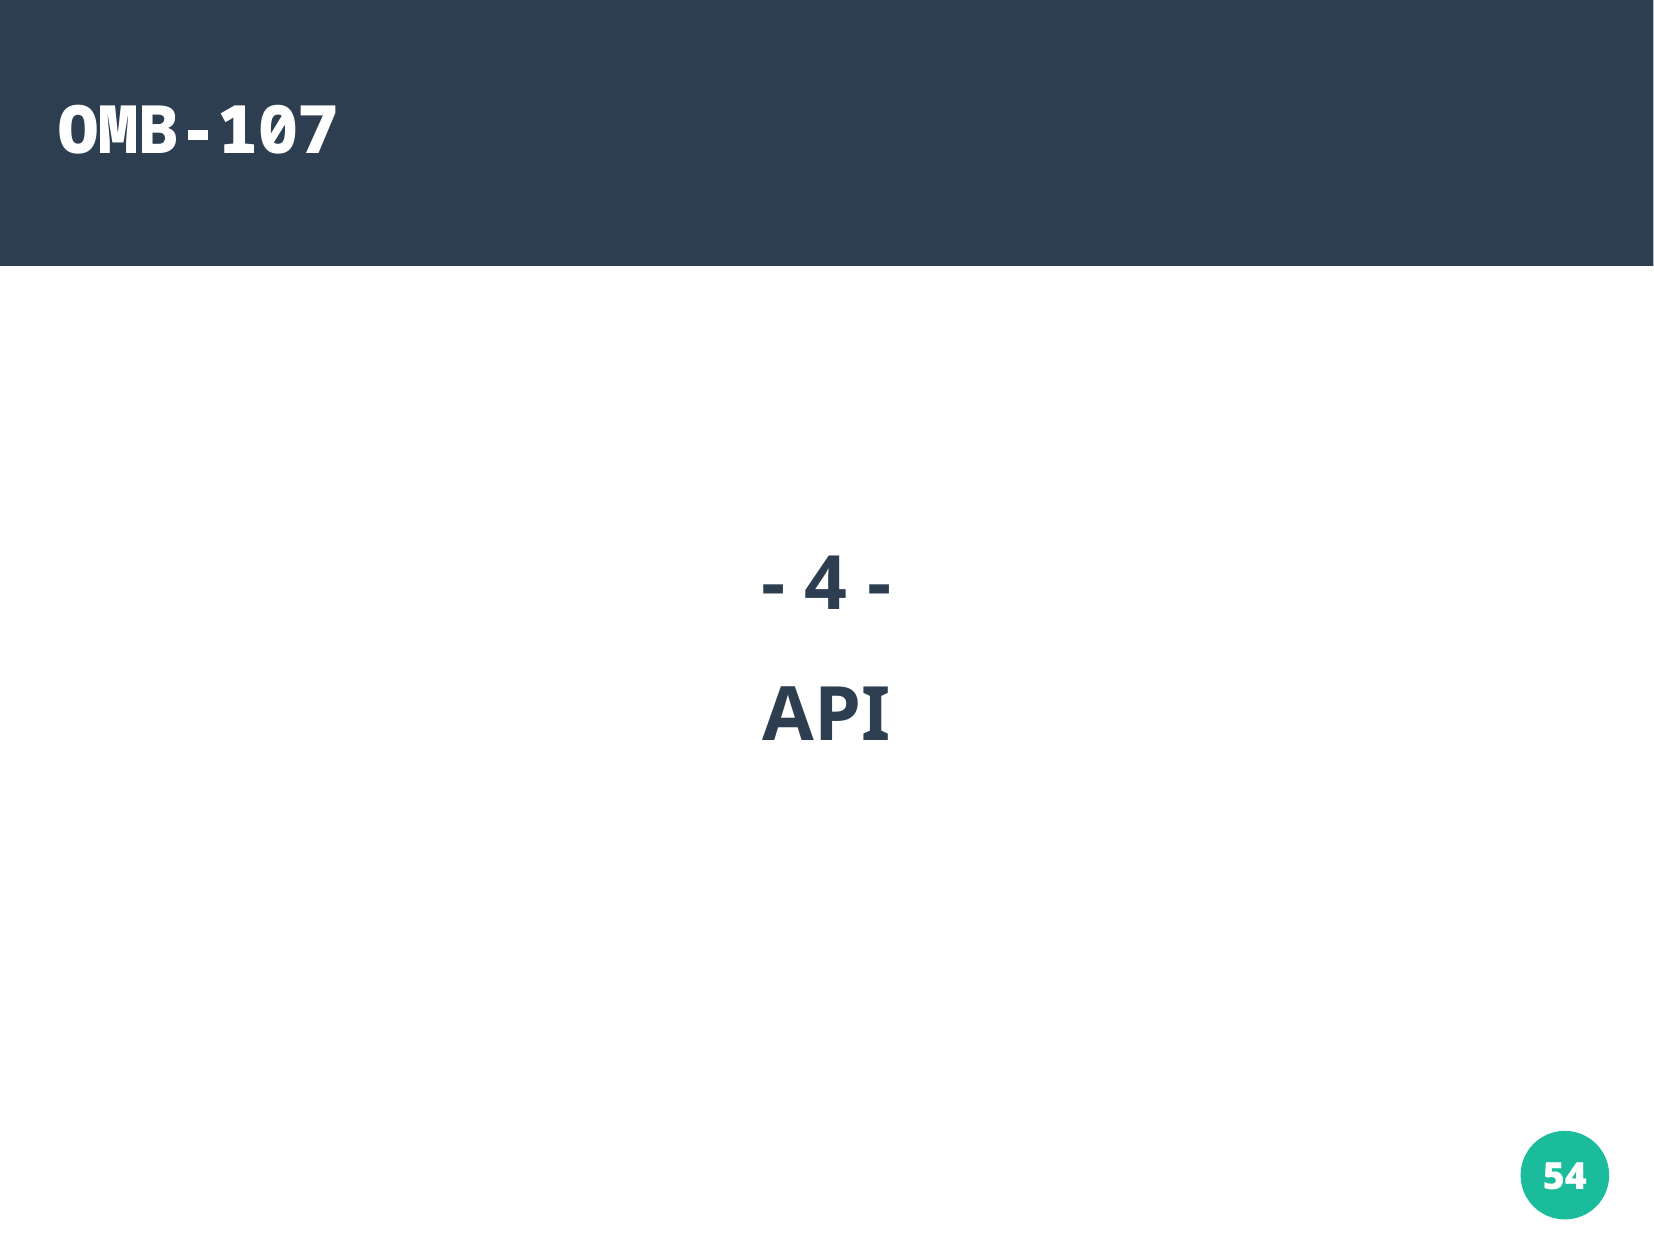

# OMB-107
- 4 -
API
54